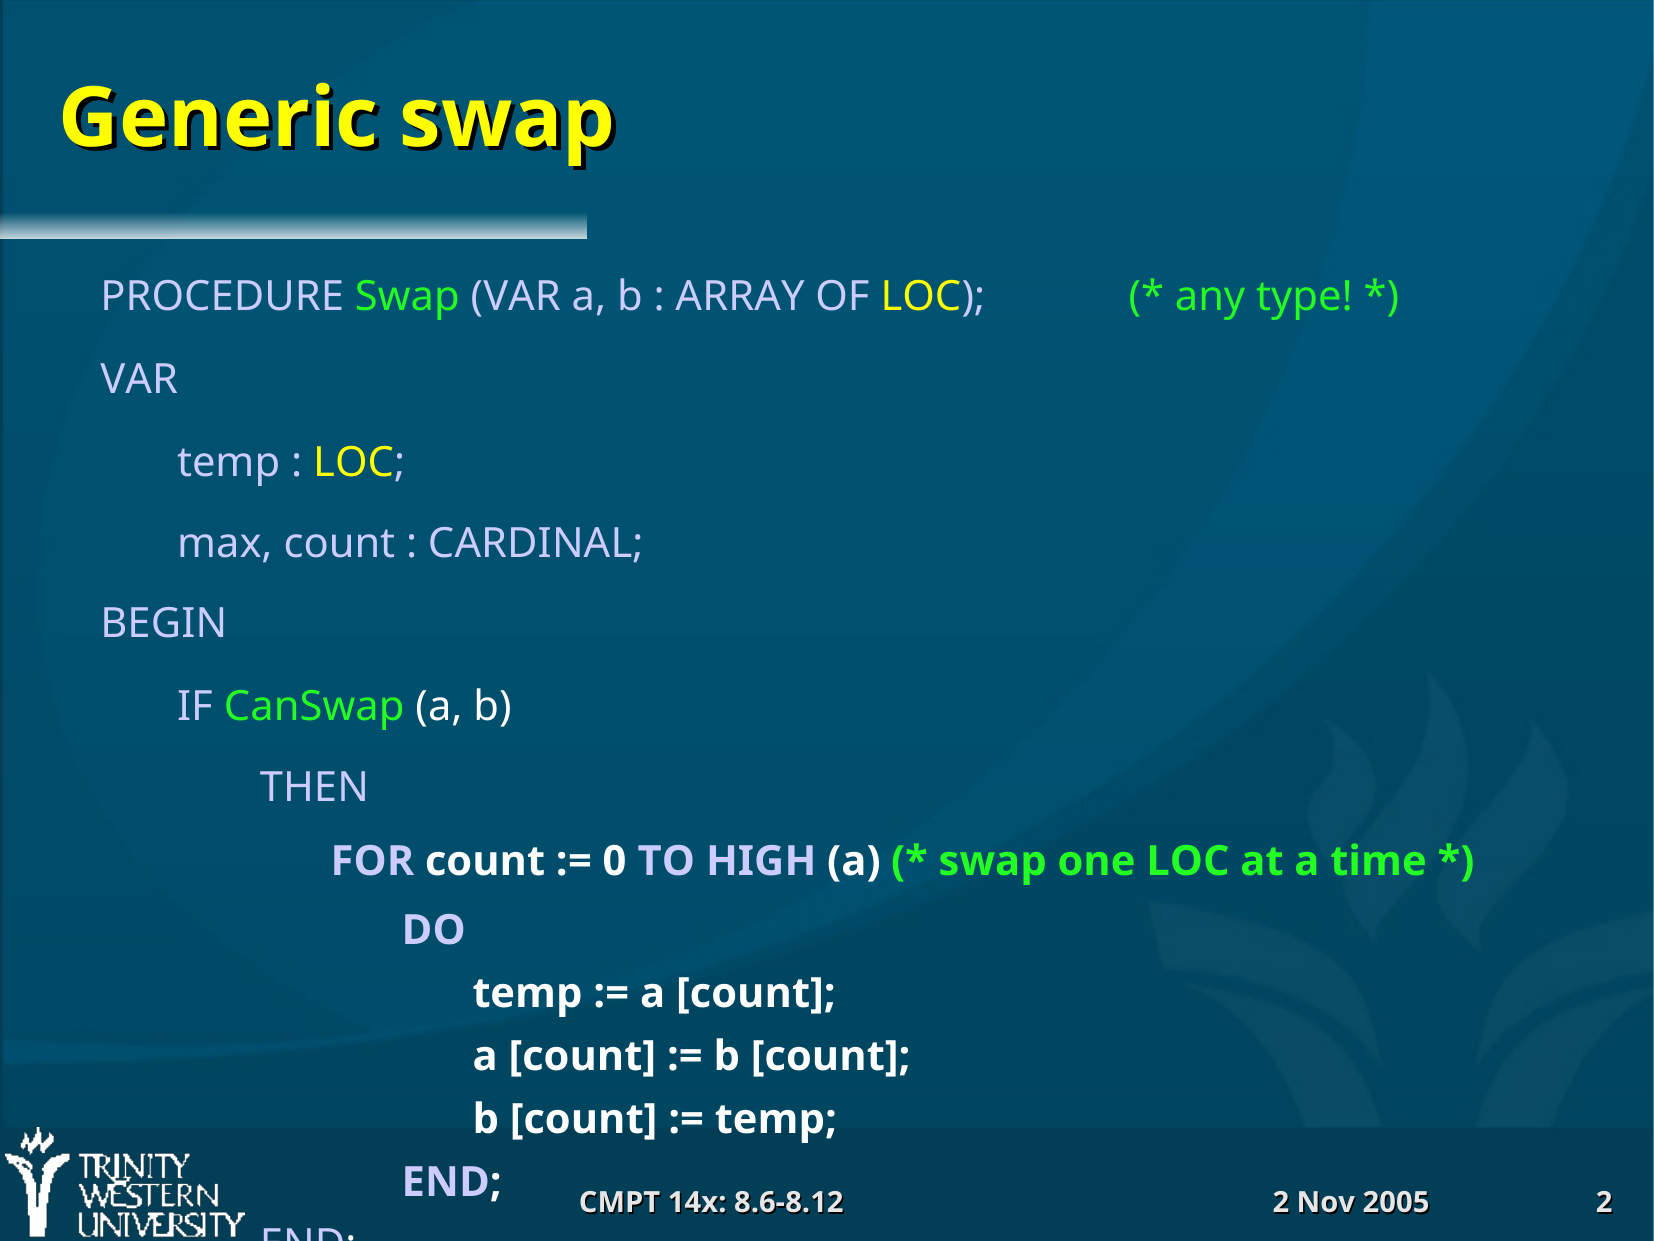

# Generic swap
PROCEDURE Swap (VAR a, b : ARRAY OF LOC);		(* any type! *)
VAR
temp : LOC;
max, count : CARDINAL;
BEGIN
IF CanSwap (a, b)
THEN
FOR count := 0 TO HIGH (a)	(* swap one LOC at a time *)
DO
temp := a [count];
a [count] := b [count];
b [count] := temp;
END;
END;
END Swap;
CMPT 14x: 8.6-8.12
2 Nov 2005
2